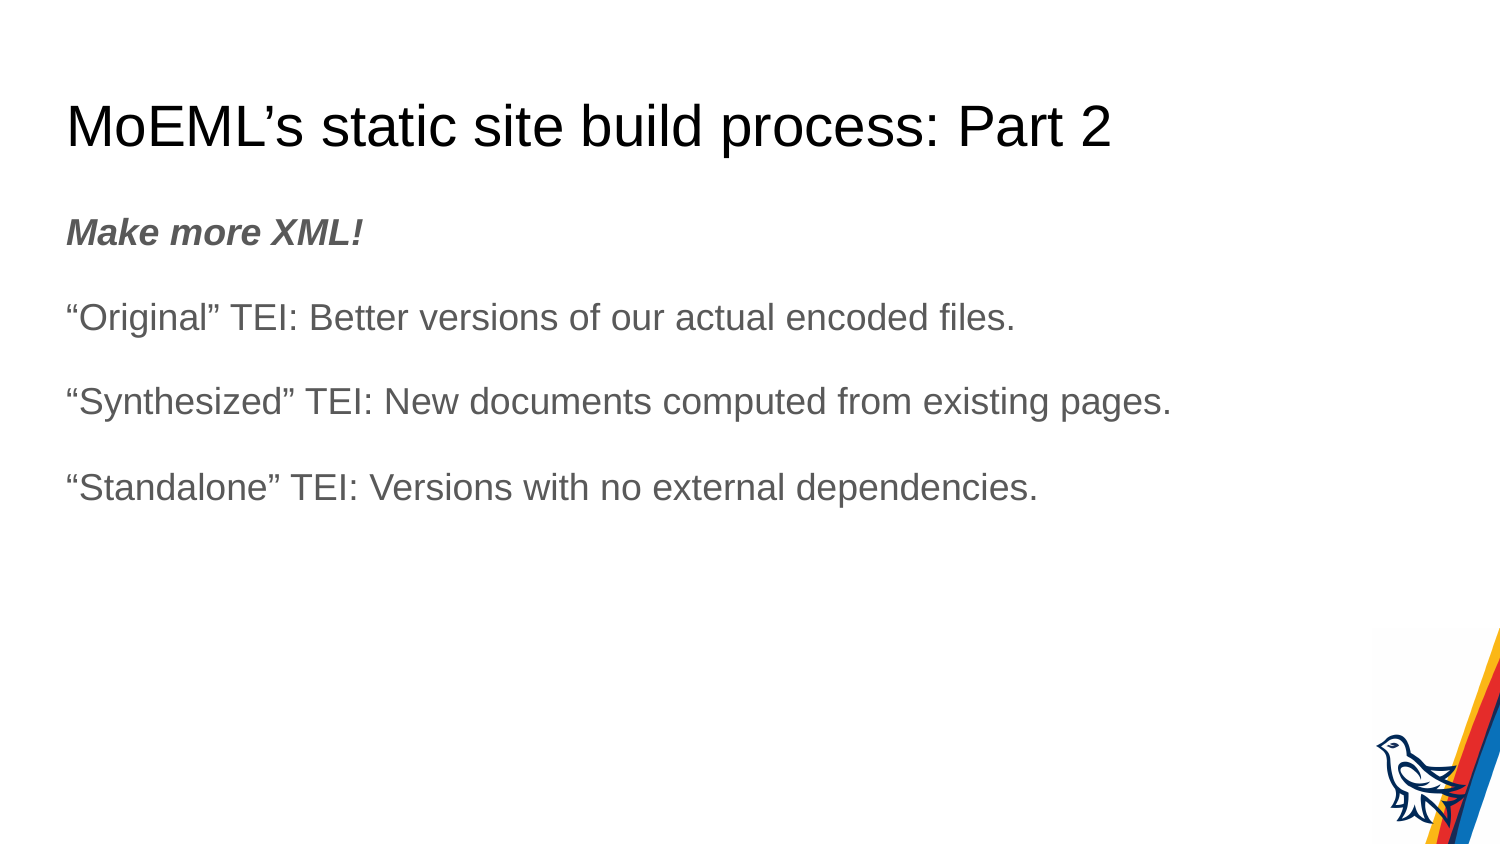

# MoEML’s static site build process: Part 2
Make more XML!
“Original” TEI: Better versions of our actual encoded files.
“Synthesized” TEI: New documents computed from existing pages.
“Standalone” TEI: Versions with no external dependencies.